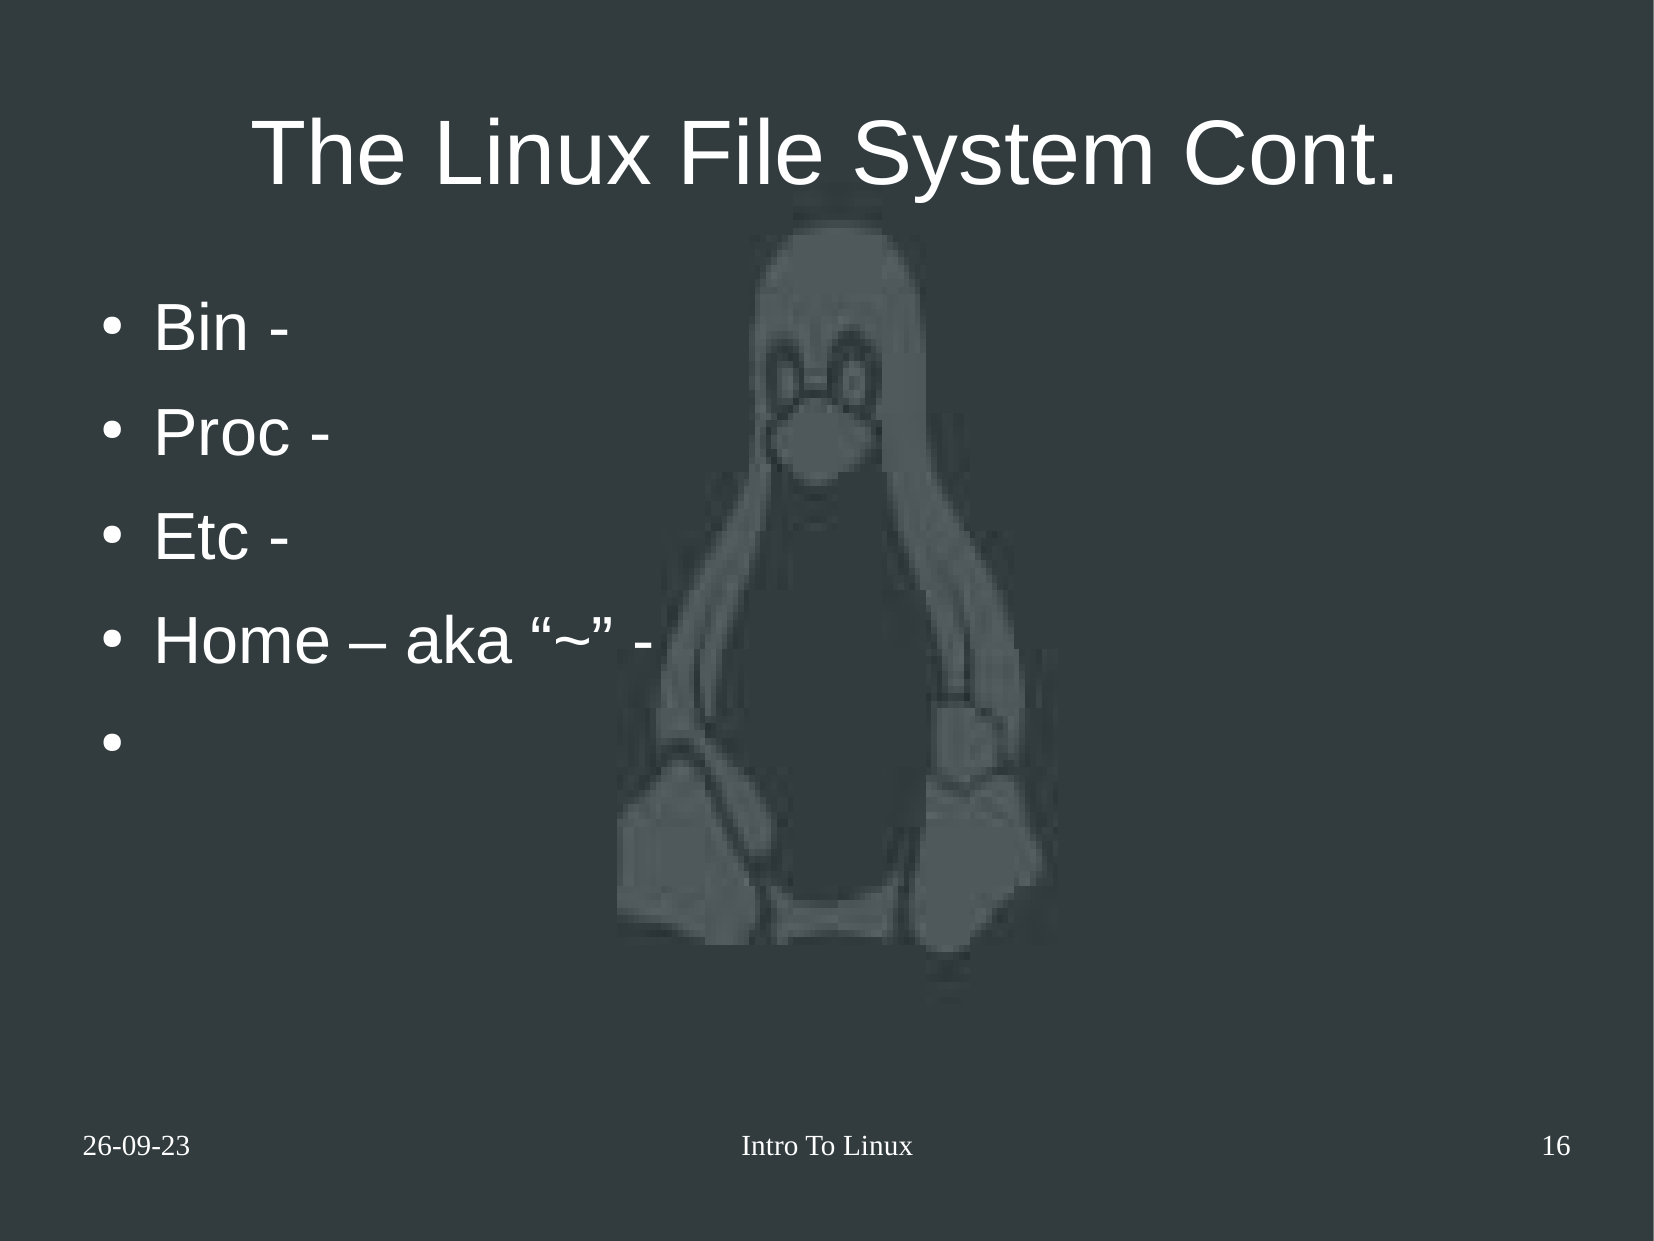

# The Linux File System Cont.
Bin -
Proc -
Etc -
Home – aka “~” -
Intro To Linux
16